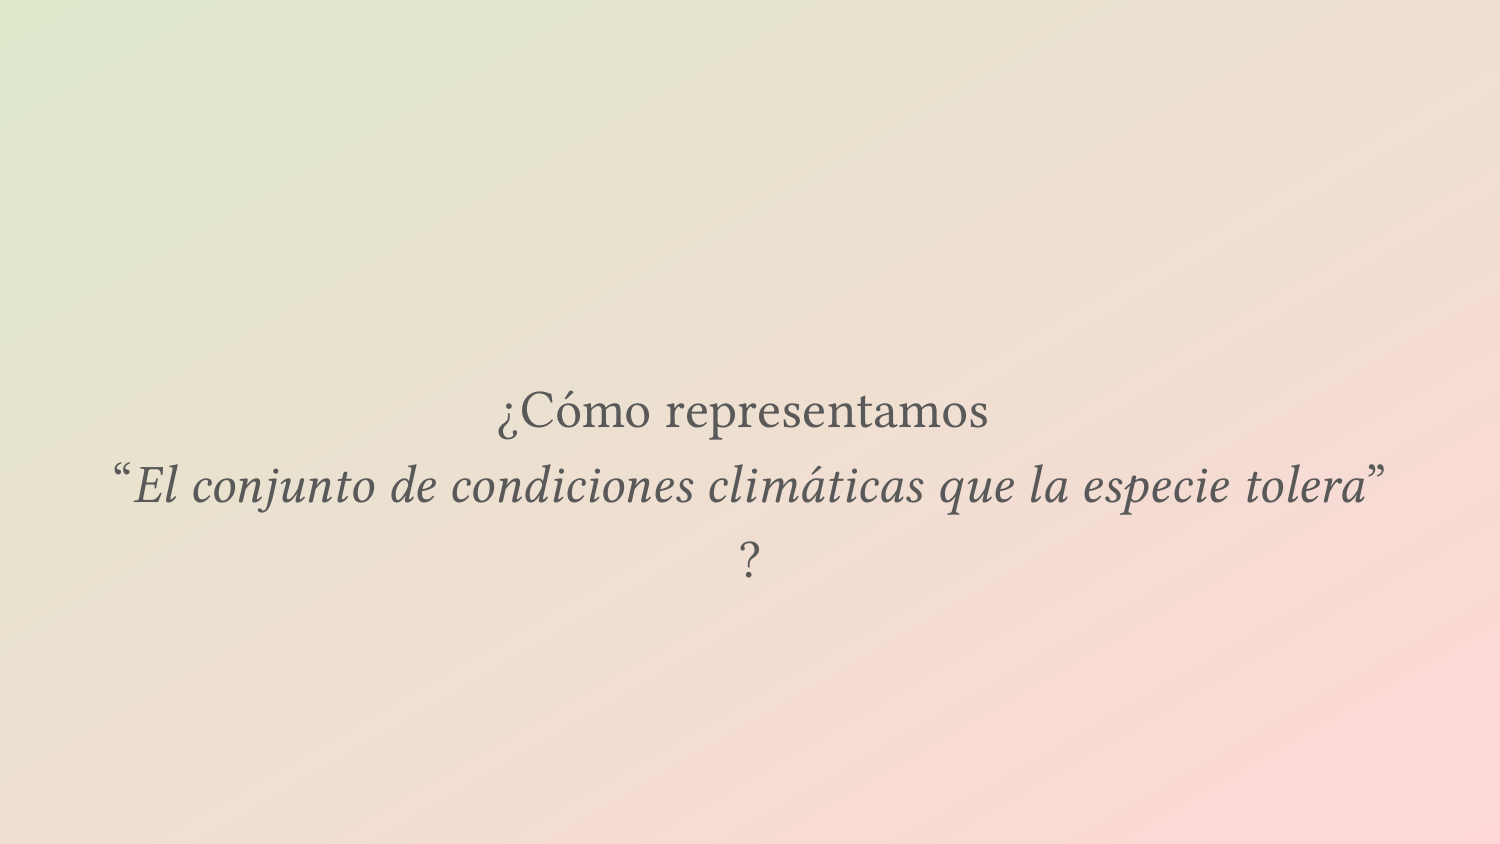

#
¿Cómo representamos
“El conjunto de condiciones climáticas que la especie tolera”
?